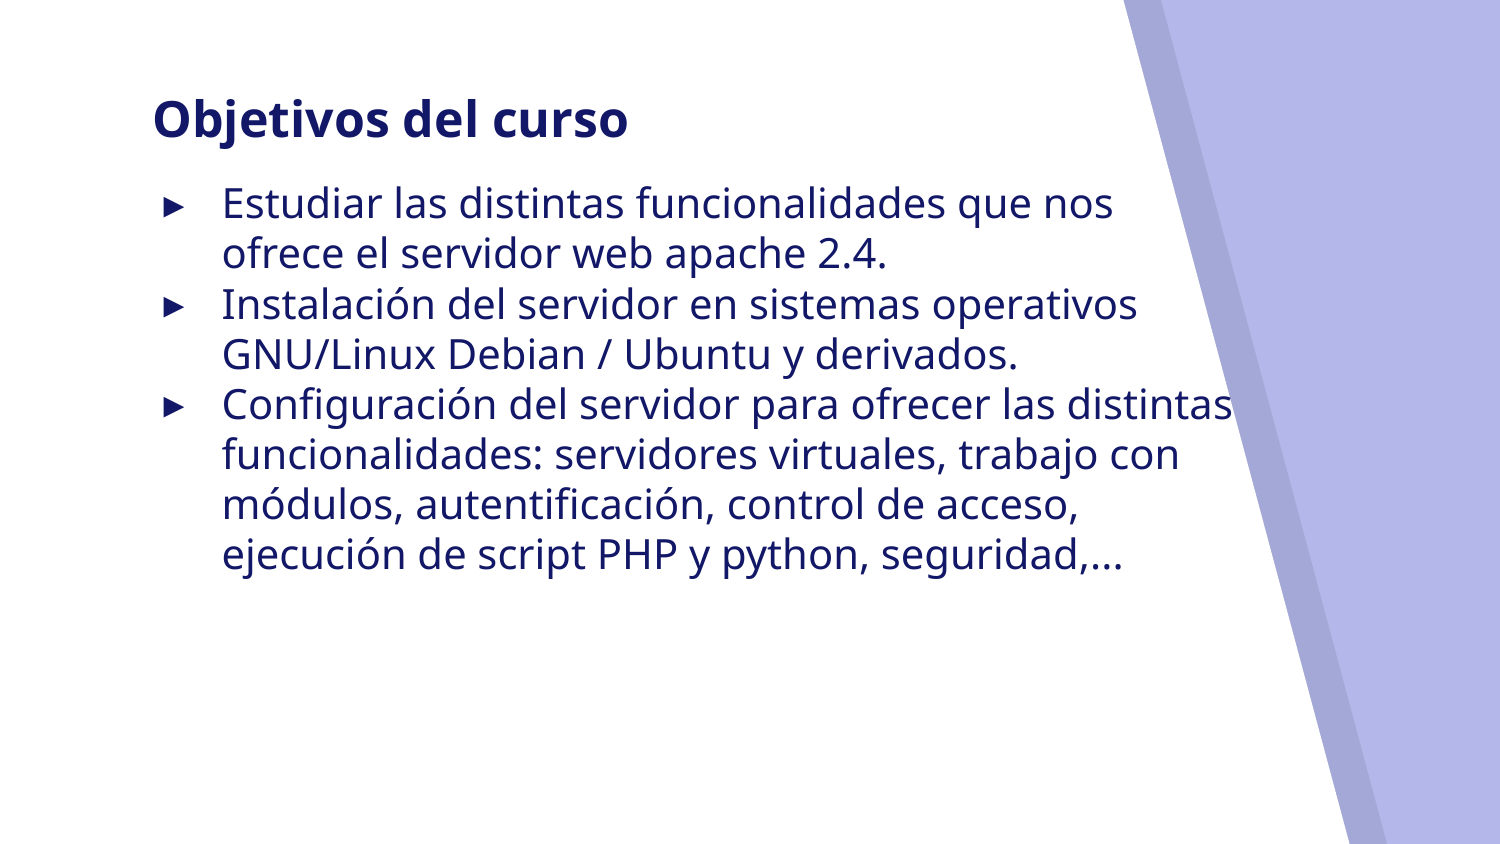

# Objetivos del curso
Estudiar las distintas funcionalidades que nos ofrece el servidor web apache 2.4.
Instalación del servidor en sistemas operativos GNU/Linux Debian / Ubuntu y derivados.
Configuración del servidor para ofrecer las distintas funcionalidades: servidores virtuales, trabajo con módulos, autentificación, control de acceso, ejecución de script PHP y python, seguridad,...